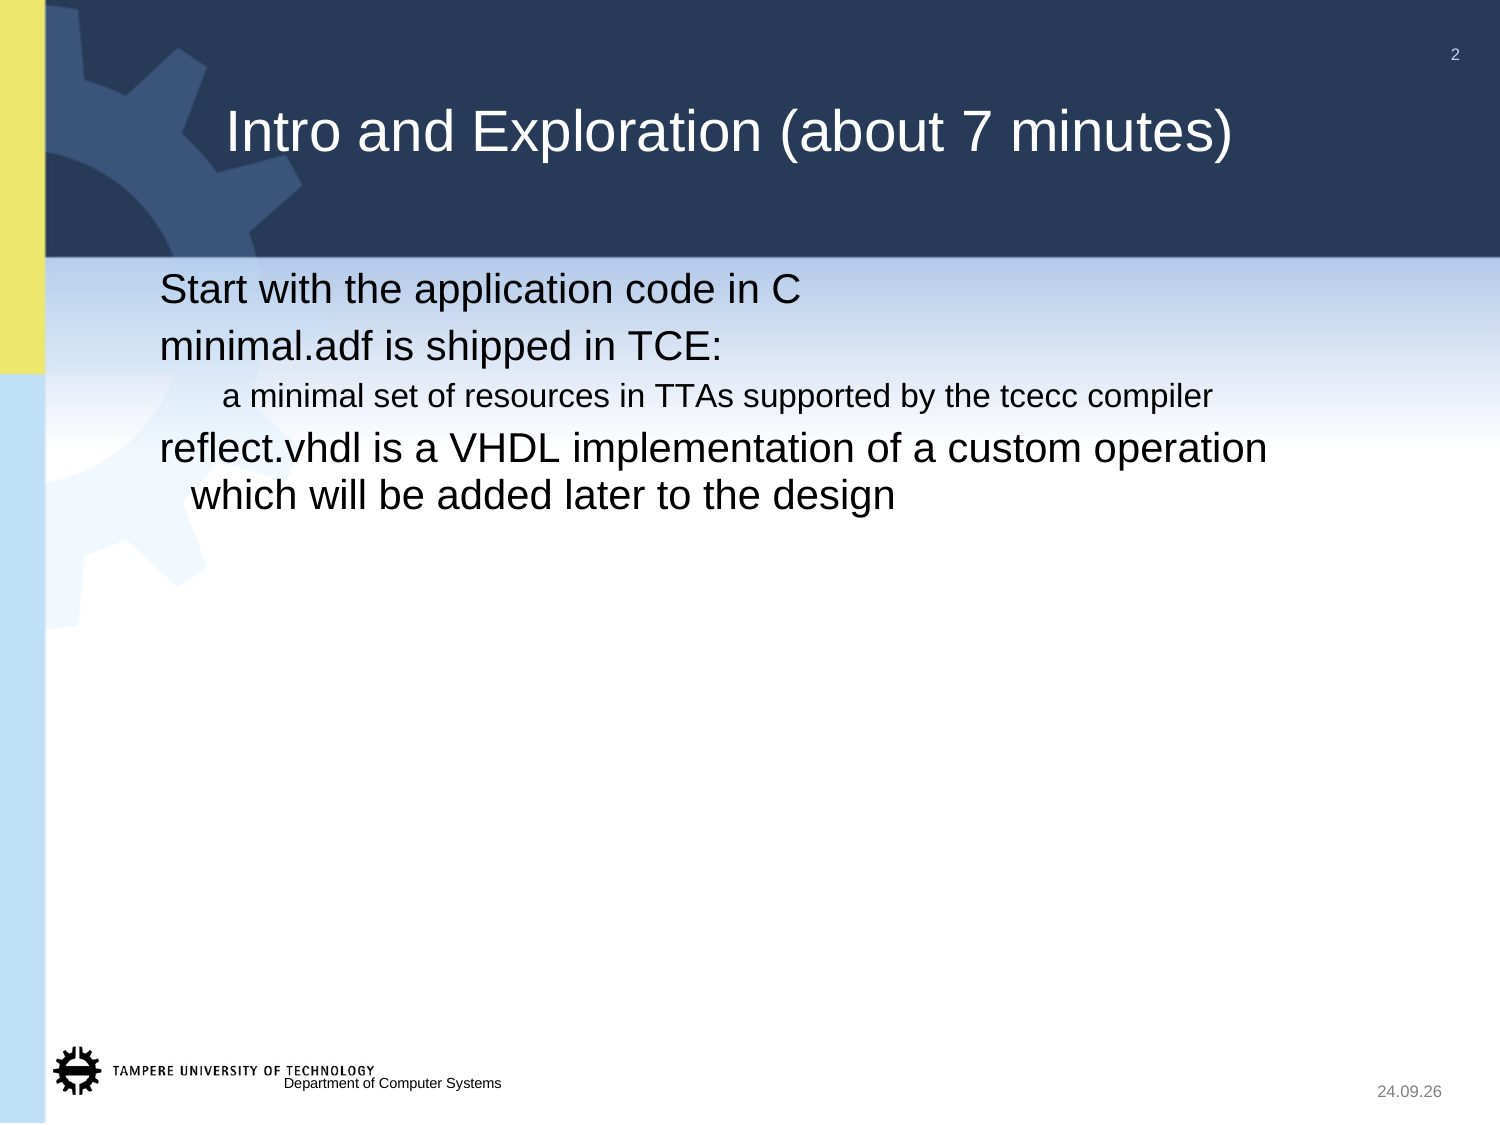

# Intro and Exploration (about 7 minutes)
2
Start with the application code in C
minimal.adf is shipped in TCE:
a minimal set of resources in TTAs supported by the tcecc compiler
reflect.vhdl is a VHDL implementation of a custom operation which will be added later to the design